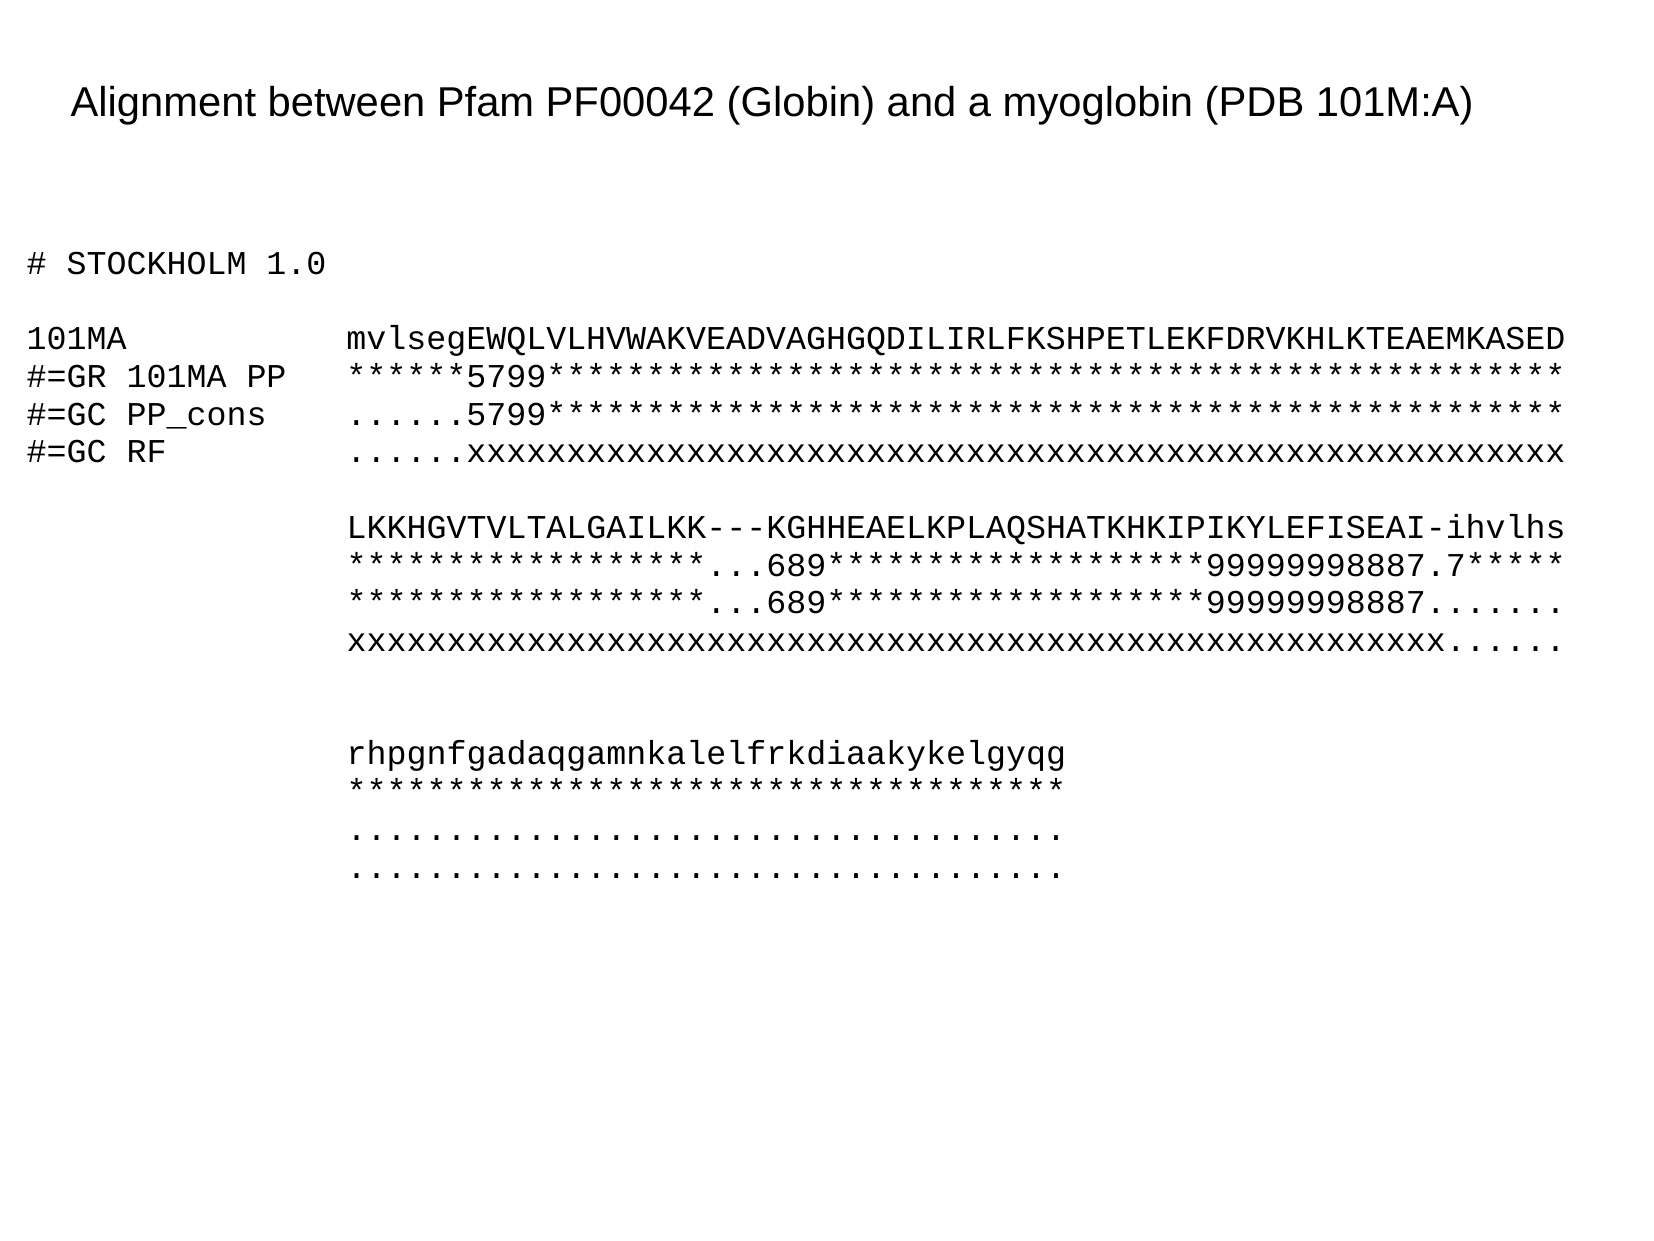

Alignment between Pfam PF00042 (Globin) and a myoglobin (PDB 101M:A)
# STOCKHOLM 1.0
101MA mvlsegEWQLVLHVWAKVEADVAGHGQDILIRLFKSHPETLEKFDRVKHLKTEAEMKASED
#=GR 101MA PP ******5799***************************************************
#=GC PP_cons ......5799***************************************************
#=GC RF ......xxxxxxxxxxxxxxxxxxxxxxxxxxxxxxxxxxxxxxxxxxxxxxxxxxxxxxx
 LKKHGVTVLTALGAILKK---KGHHEAELKPLAQSHATKHKIPIKYLEFISEAI-ihvlhs
 ******************...689*******************99999998887.7*****
 ******************...689*******************99999998887.......
 xxxxxxxxxxxxxxxxxxxxxxxxxxxxxxxxxxxxxxxxxxxxxxxxxxxxxxx......
 rhpgnfgadaqgamnkalelfrkdiaakykelgyqg
 ************************************
 ....................................
 ....................................